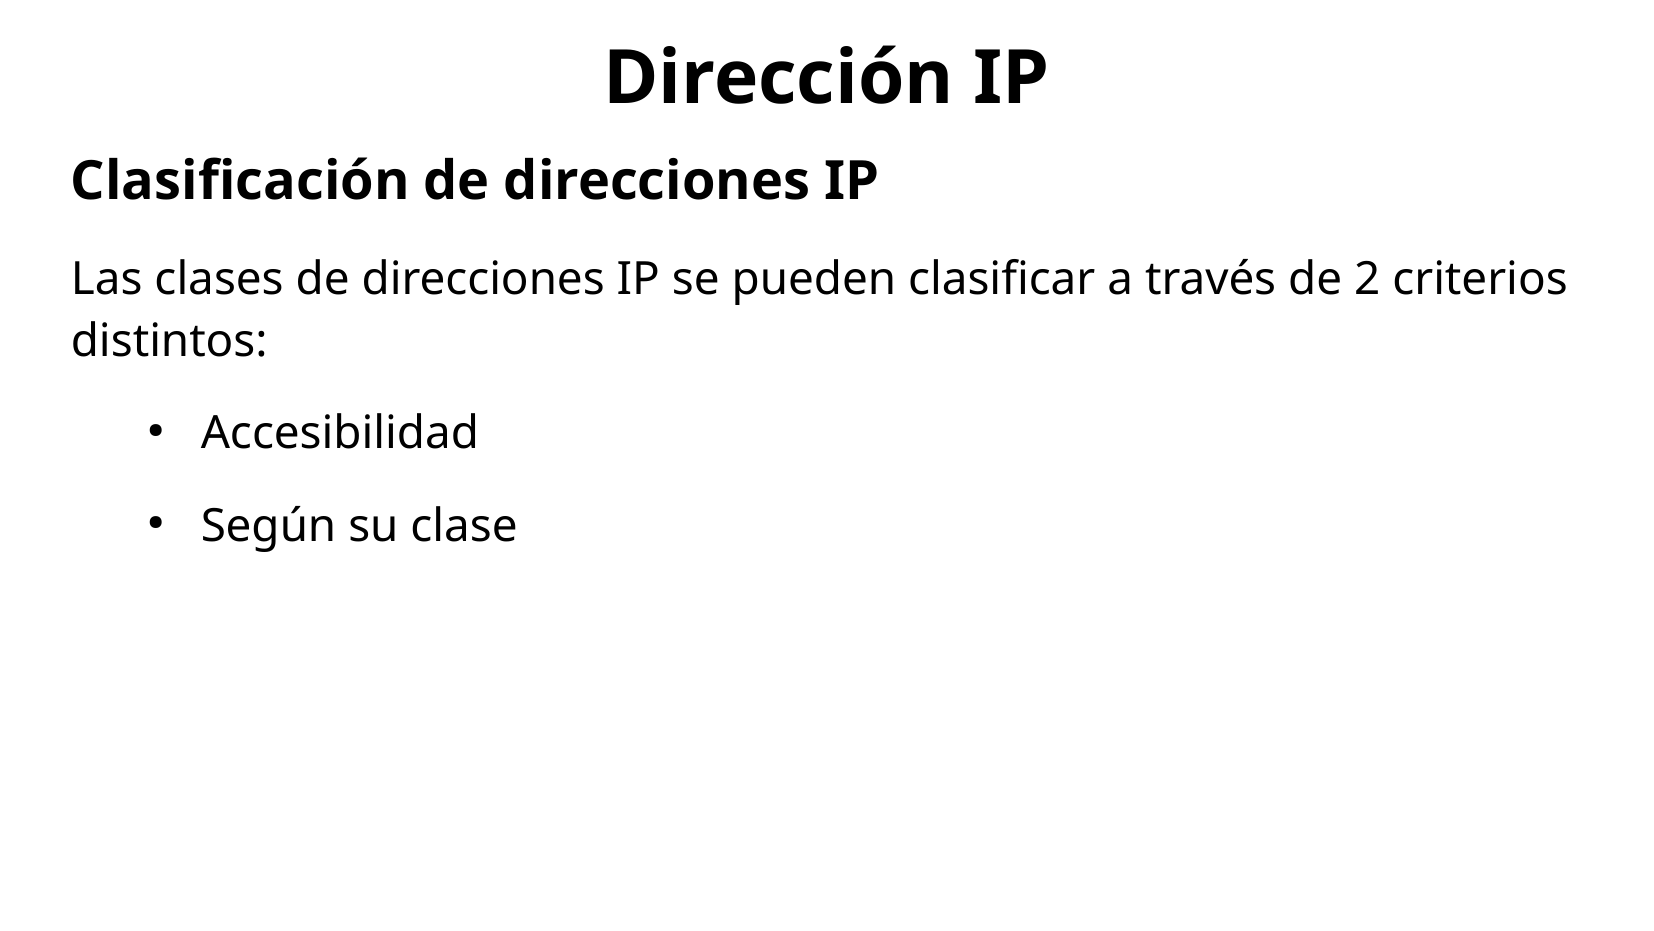

# Dirección IP
Clasificación de direcciones IP
Las clases de direcciones IP se pueden clasificar a través de 2 criterios distintos:
Accesibilidad
Según su clase